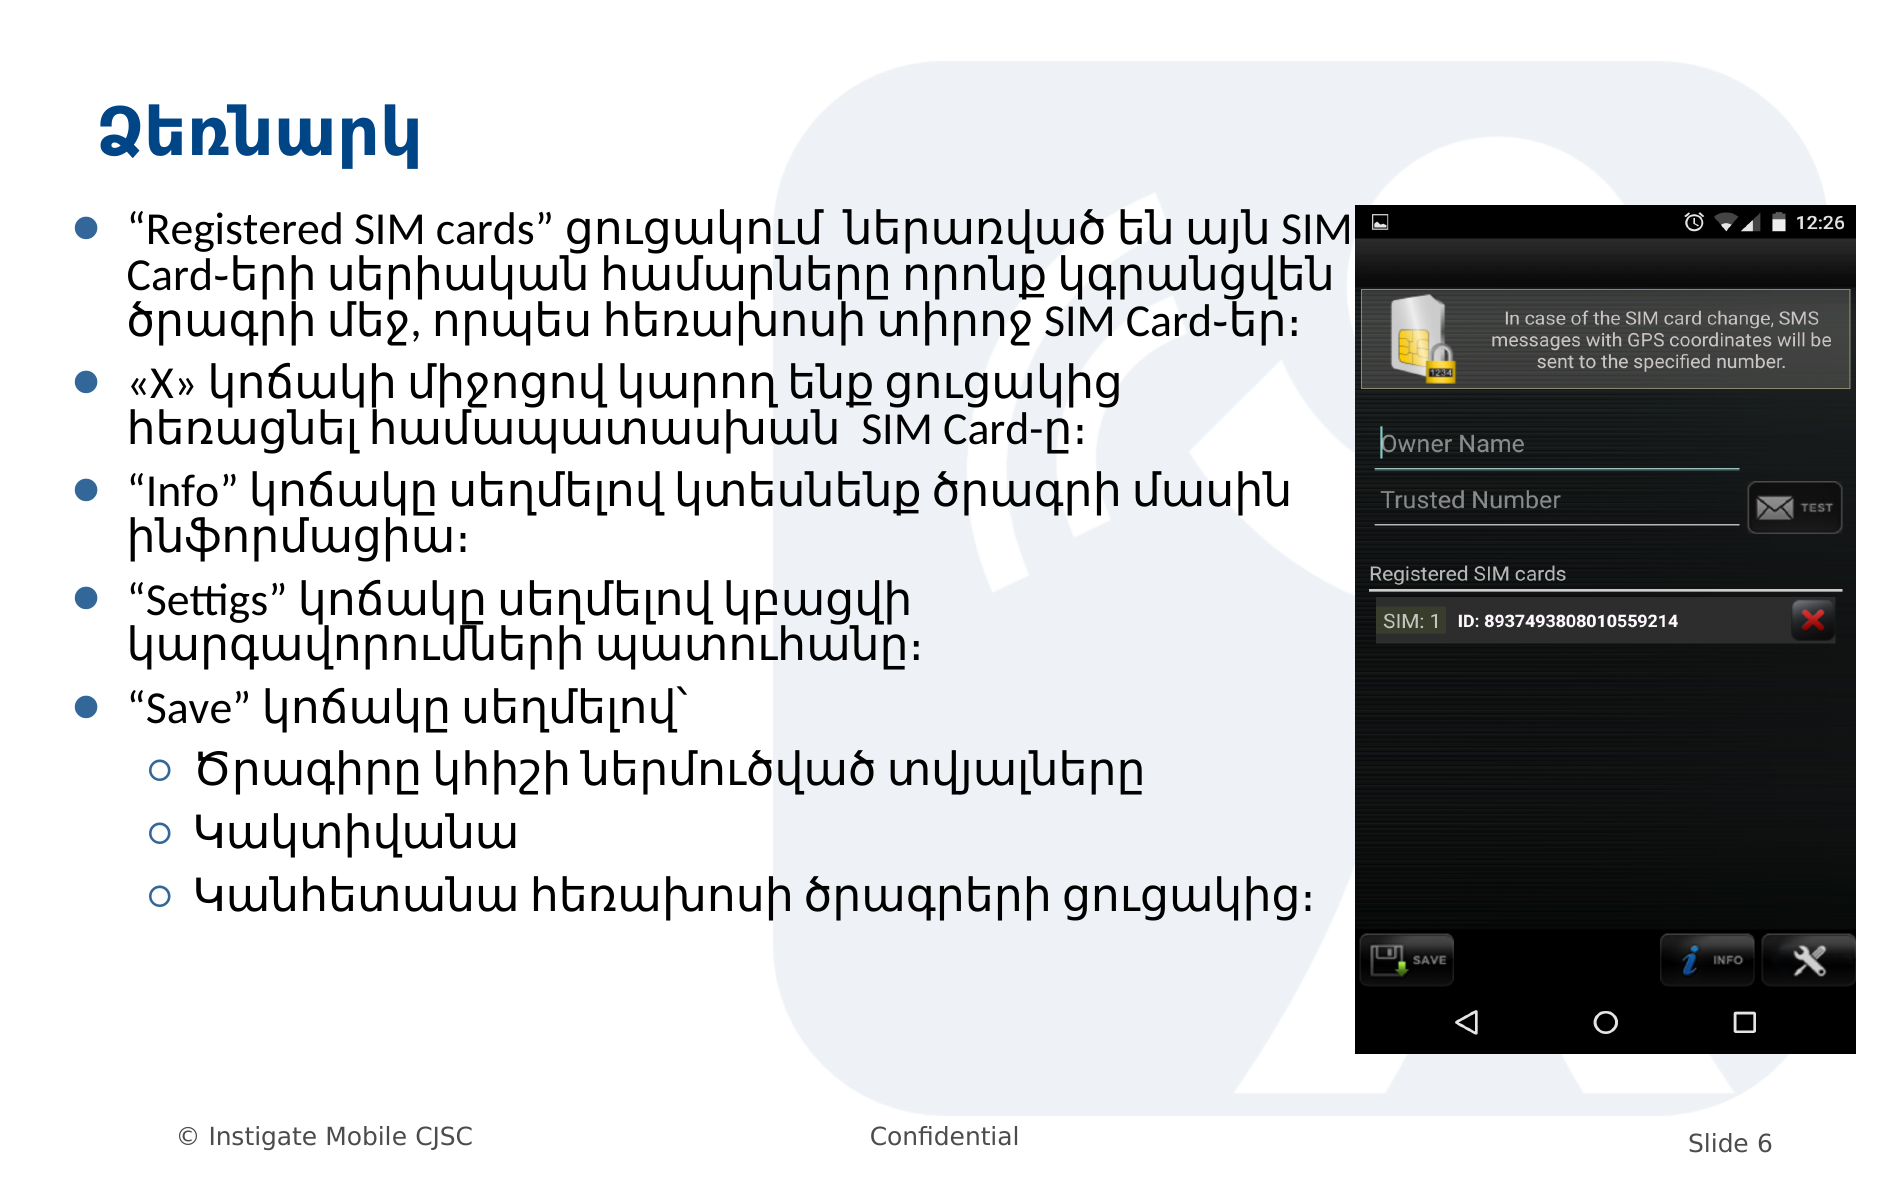

# Ձեռնարկ
“Registered SIM cards” ցուցակում ներառված են այն SIM Card֊երի սերիական համարները որոնք կգրանցվեն ծրագրի մեջ, որպես հեռախոսի տիրոջ SIM Card֊եր։
«X» կոճակի միջոցով կարող ենք ցուցակից հեռացնել համապատասխան SIM Card-ը։
“Info” կոճակը սեղմելով կտեսնենք ծրագրի մասին ինֆորմացիա։
“Settigs” կոճակը սեղմելով կբացվի կարգավորումների պատուհանը։
“Save” կոճակը սեղմելով՝
Ծրագիրը կհիշի ներմուծված տվյալները
Կակտիվանա
Կանհետանա հեռախոսի ծրագրերի ցուցակից։